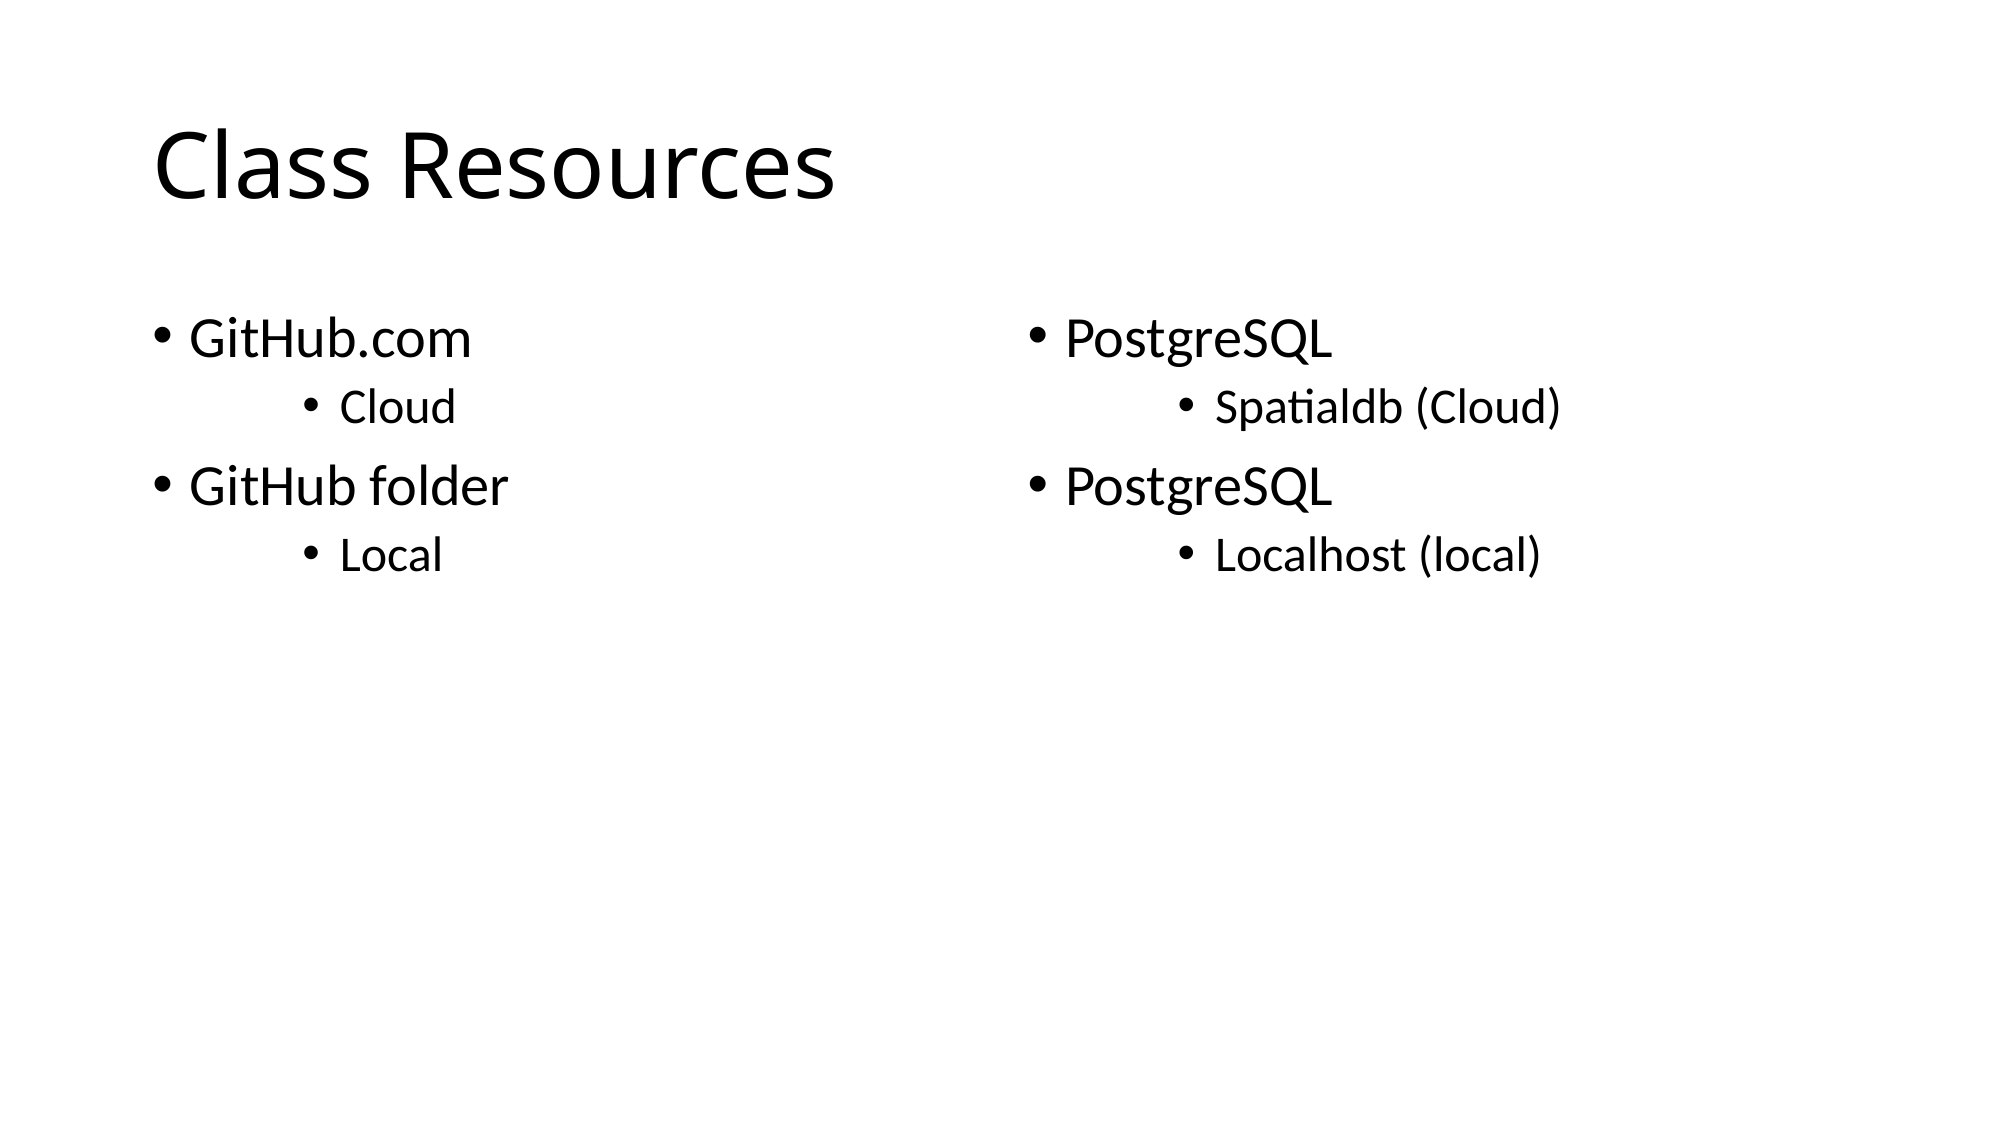

# Class Resources
GitHub.com
Cloud
GitHub folder
Local
PostgreSQL
Spatialdb (Cloud)
PostgreSQL
Localhost (local)